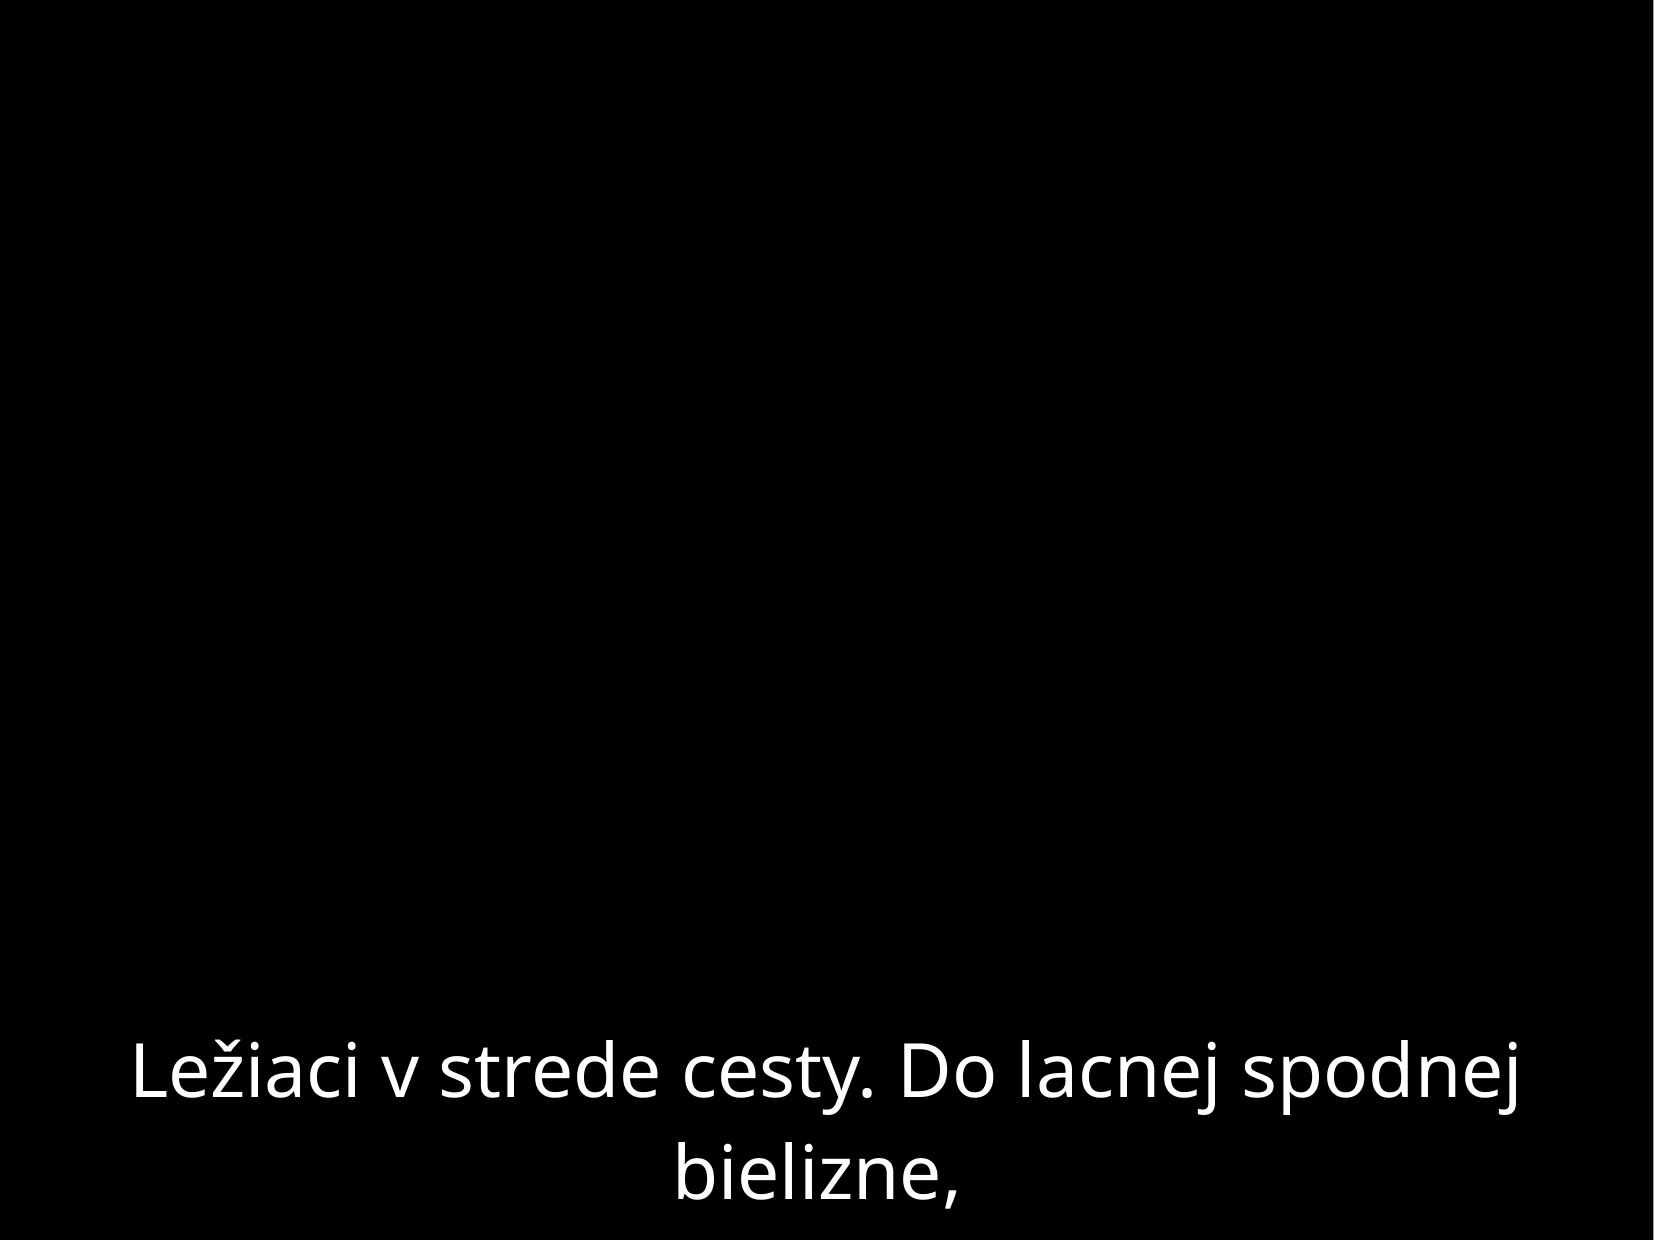

# Ležiaci v strede cesty. Do lacnej spodnej bielizne,